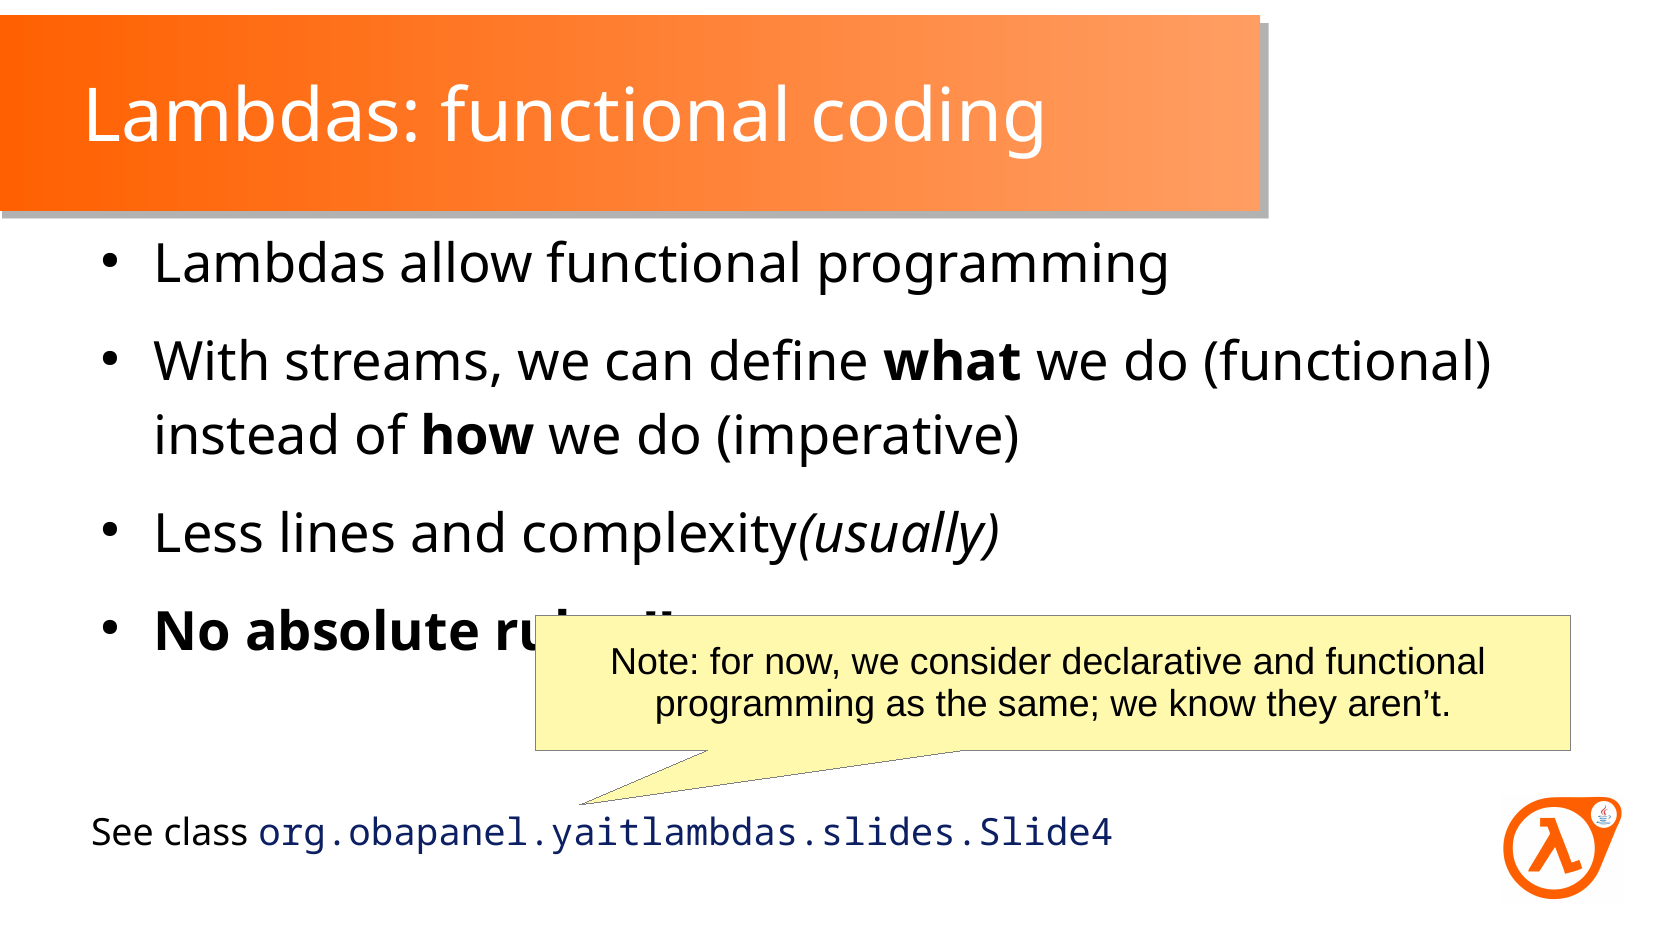

# Lambdas: functional coding
Lambdas allow functional programming
With streams, we can define what we do (functional) instead of how we do (imperative)
Less lines and complexity(usually)
No absolute rules !!
Note: for now, we consider declarative and functional
programming as the same; we know they aren’t.
See class org.obapanel.yaitlambdas.slides.Slide4